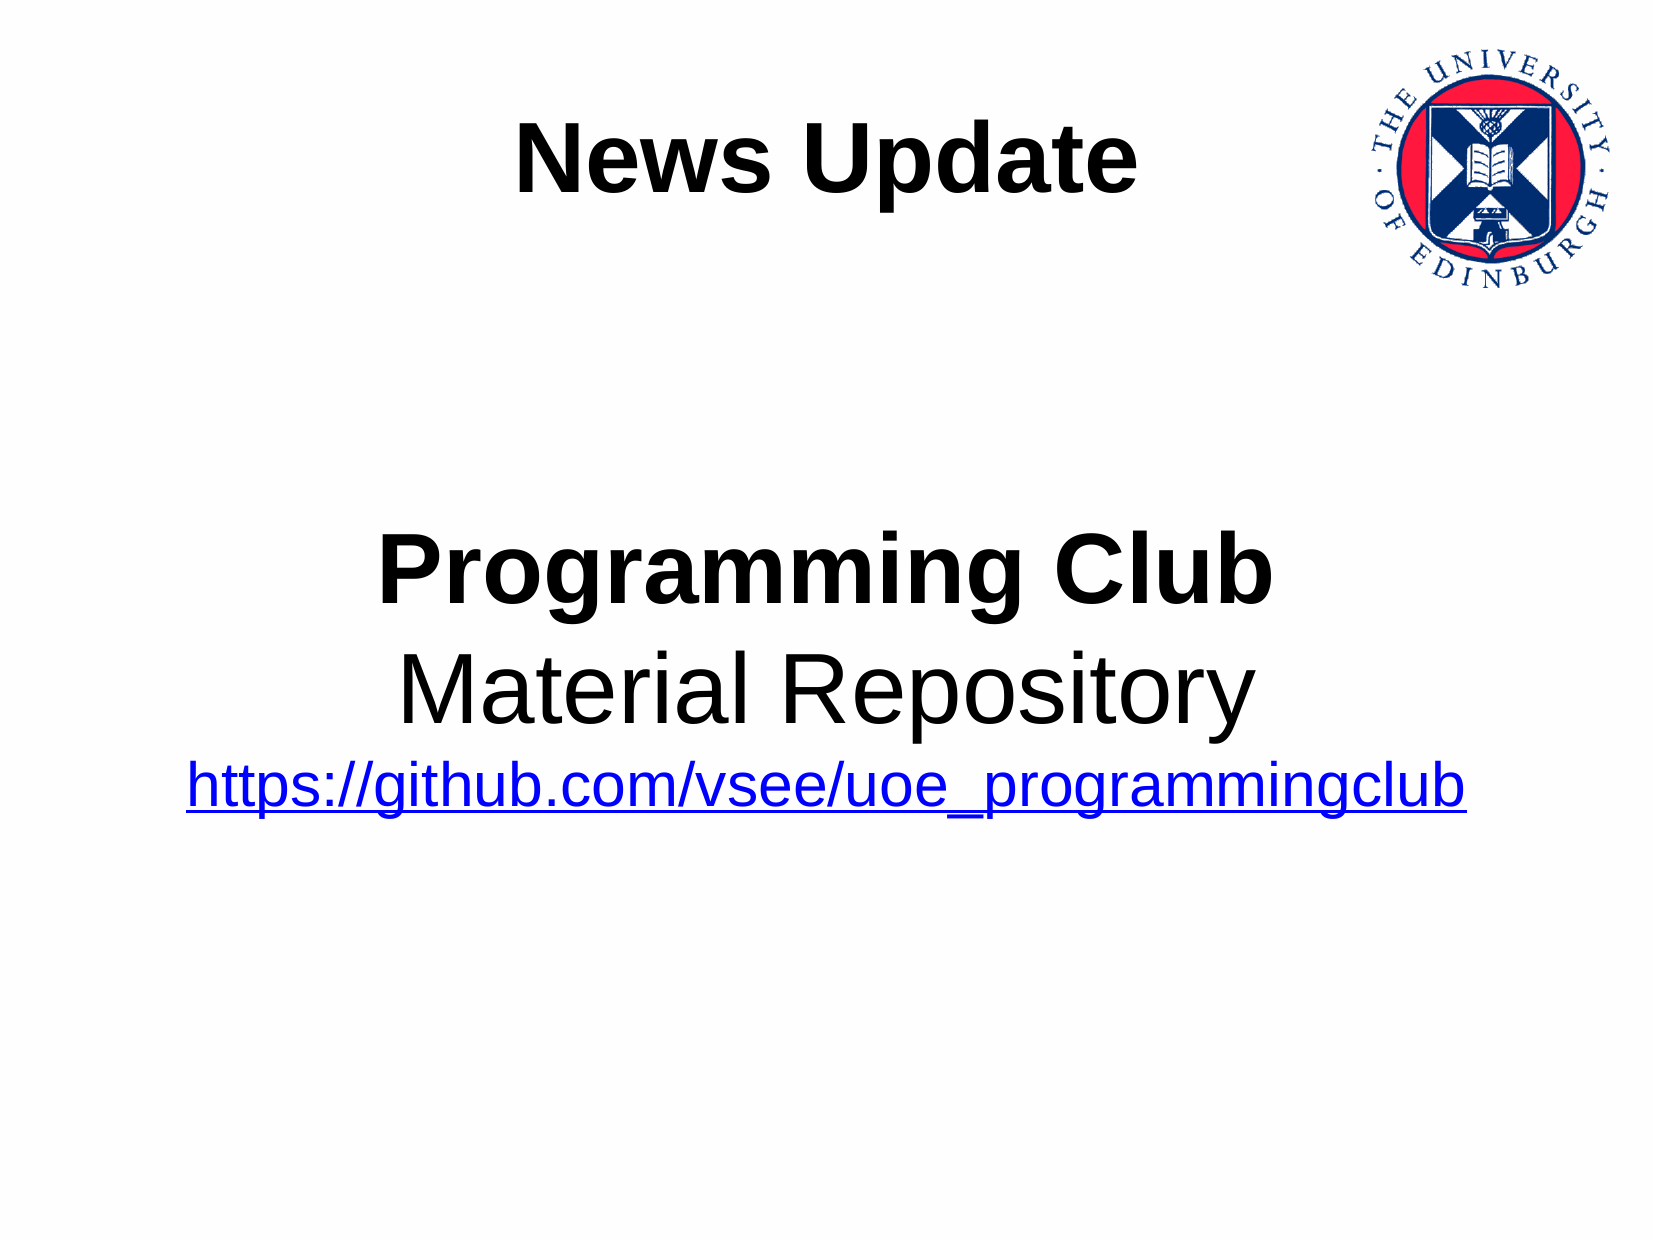

News Update
# Programming Club
Material Repository
https://github.com/vsee/uoe_programmingclub